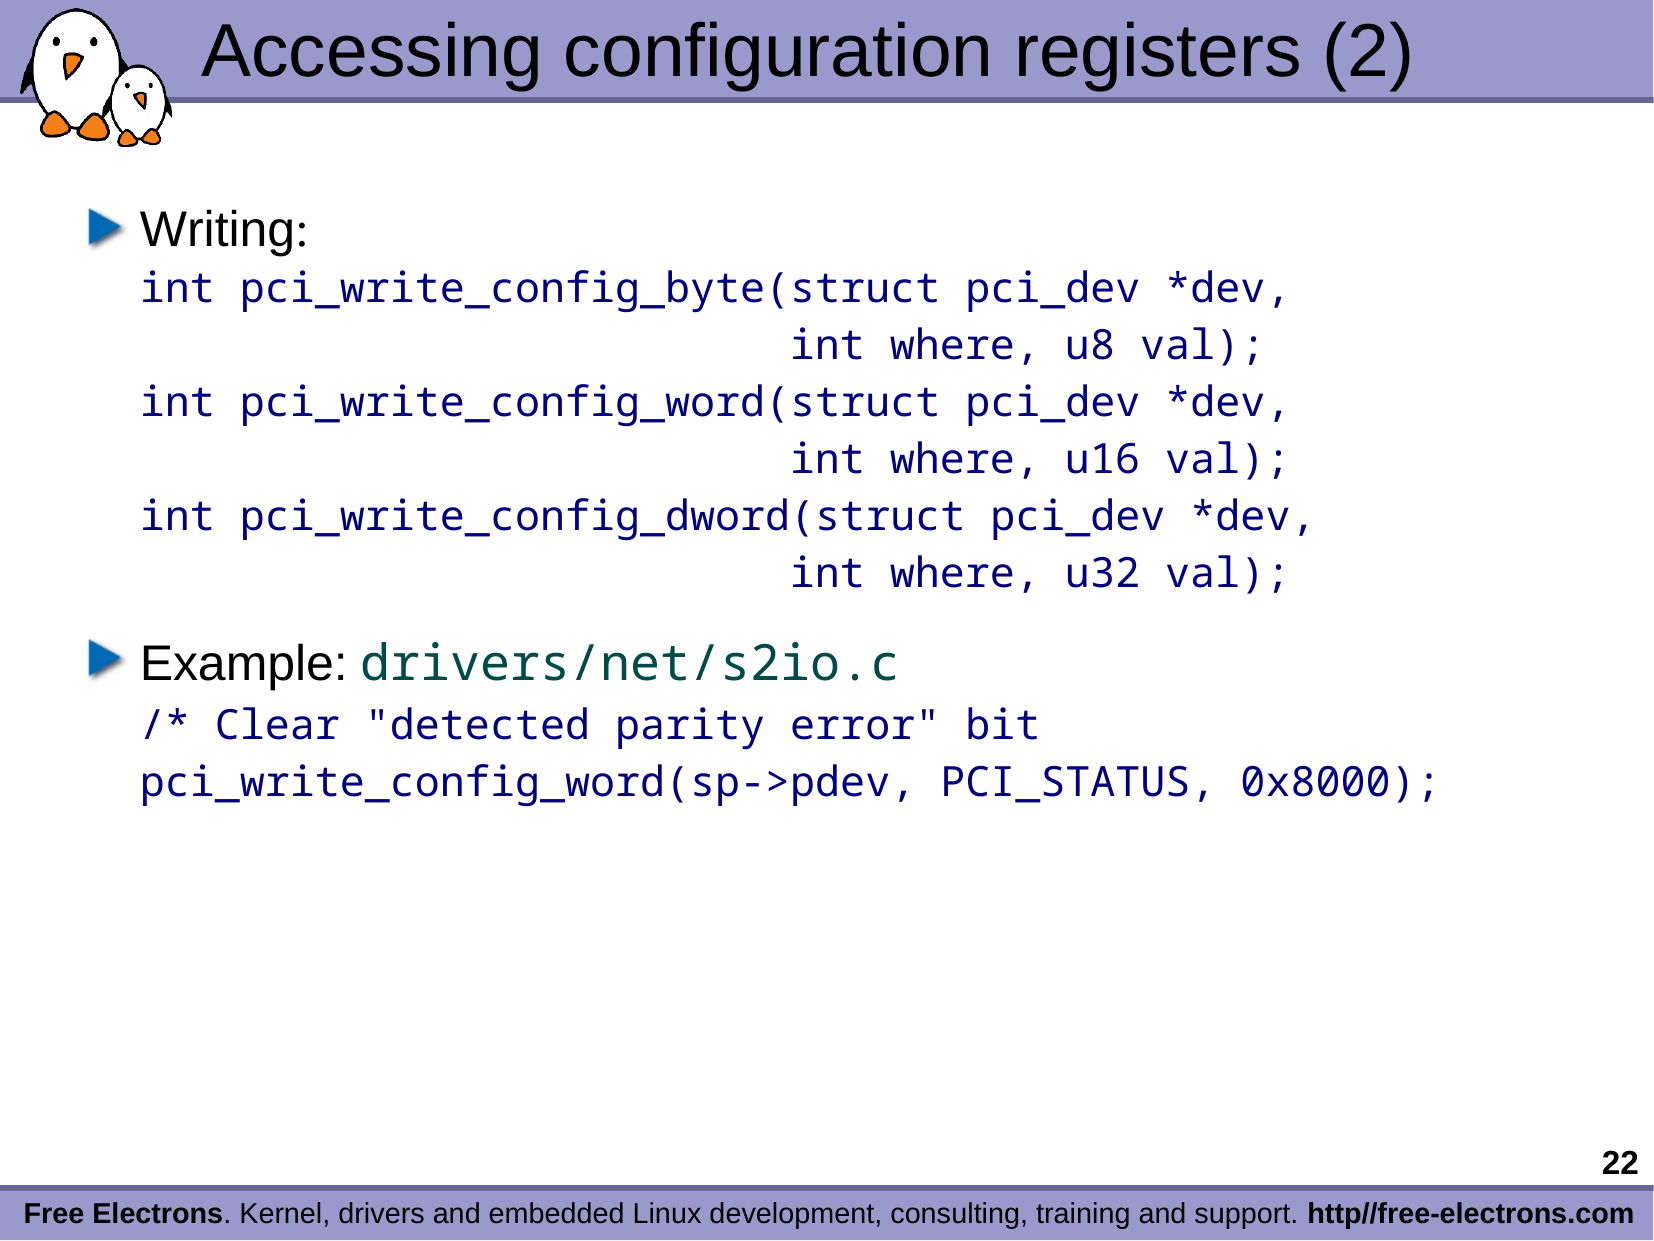

# Accessing configuration registers (2)
Writing:
int pci_write_config_byte(struct pci_dev *dev,
								 int where, u8 val);
int pci_write_config_word(struct pci_dev *dev,
								 int where, u16 val);
int pci_write_config_dword(struct pci_dev *dev,
								 int where, u32 val);
Example: drivers/net/s2io.c
/* Clear "detected parity error" bit pci_write_config_word(sp->pdev, PCI_STATUS, 0x8000);